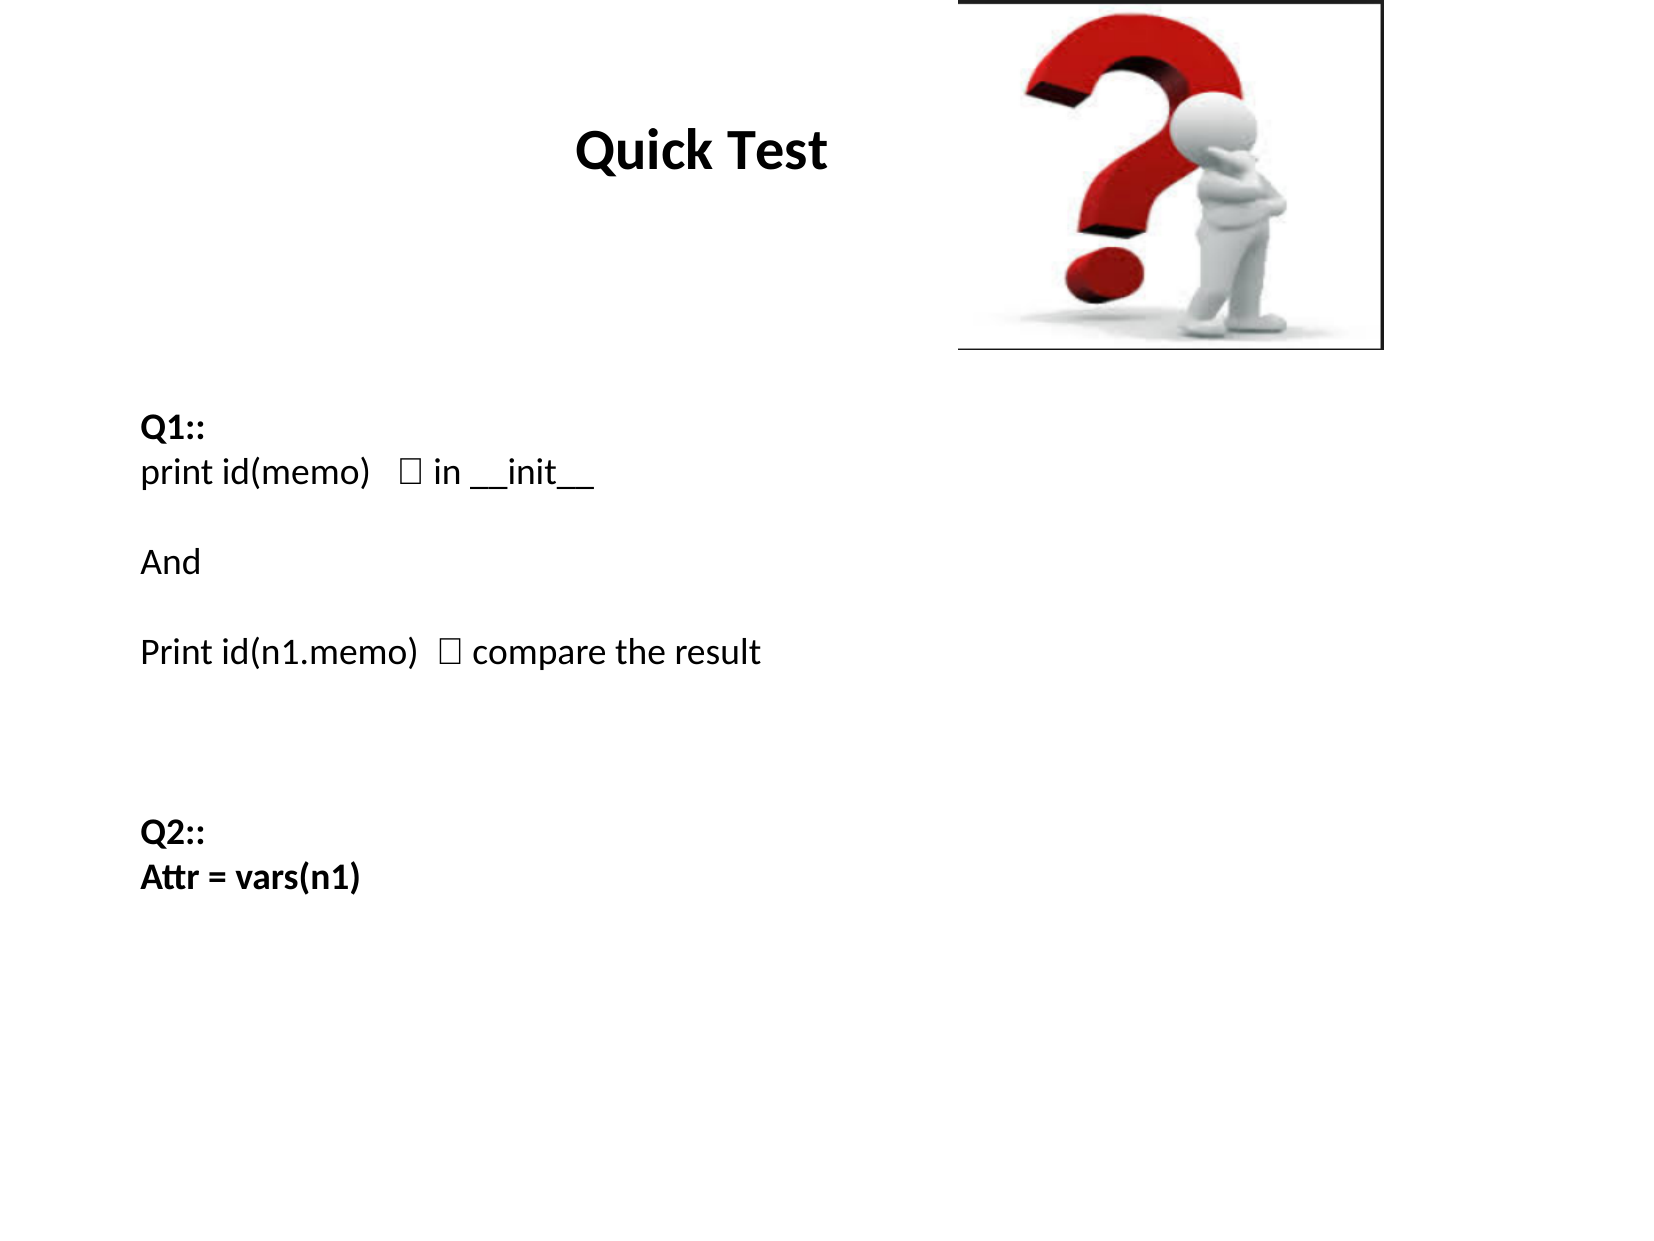

Quick Test
Q1::
print id(memo)  in __init__
And
Print id(n1.memo)  compare the result
Q2::
Attr = vars(n1)